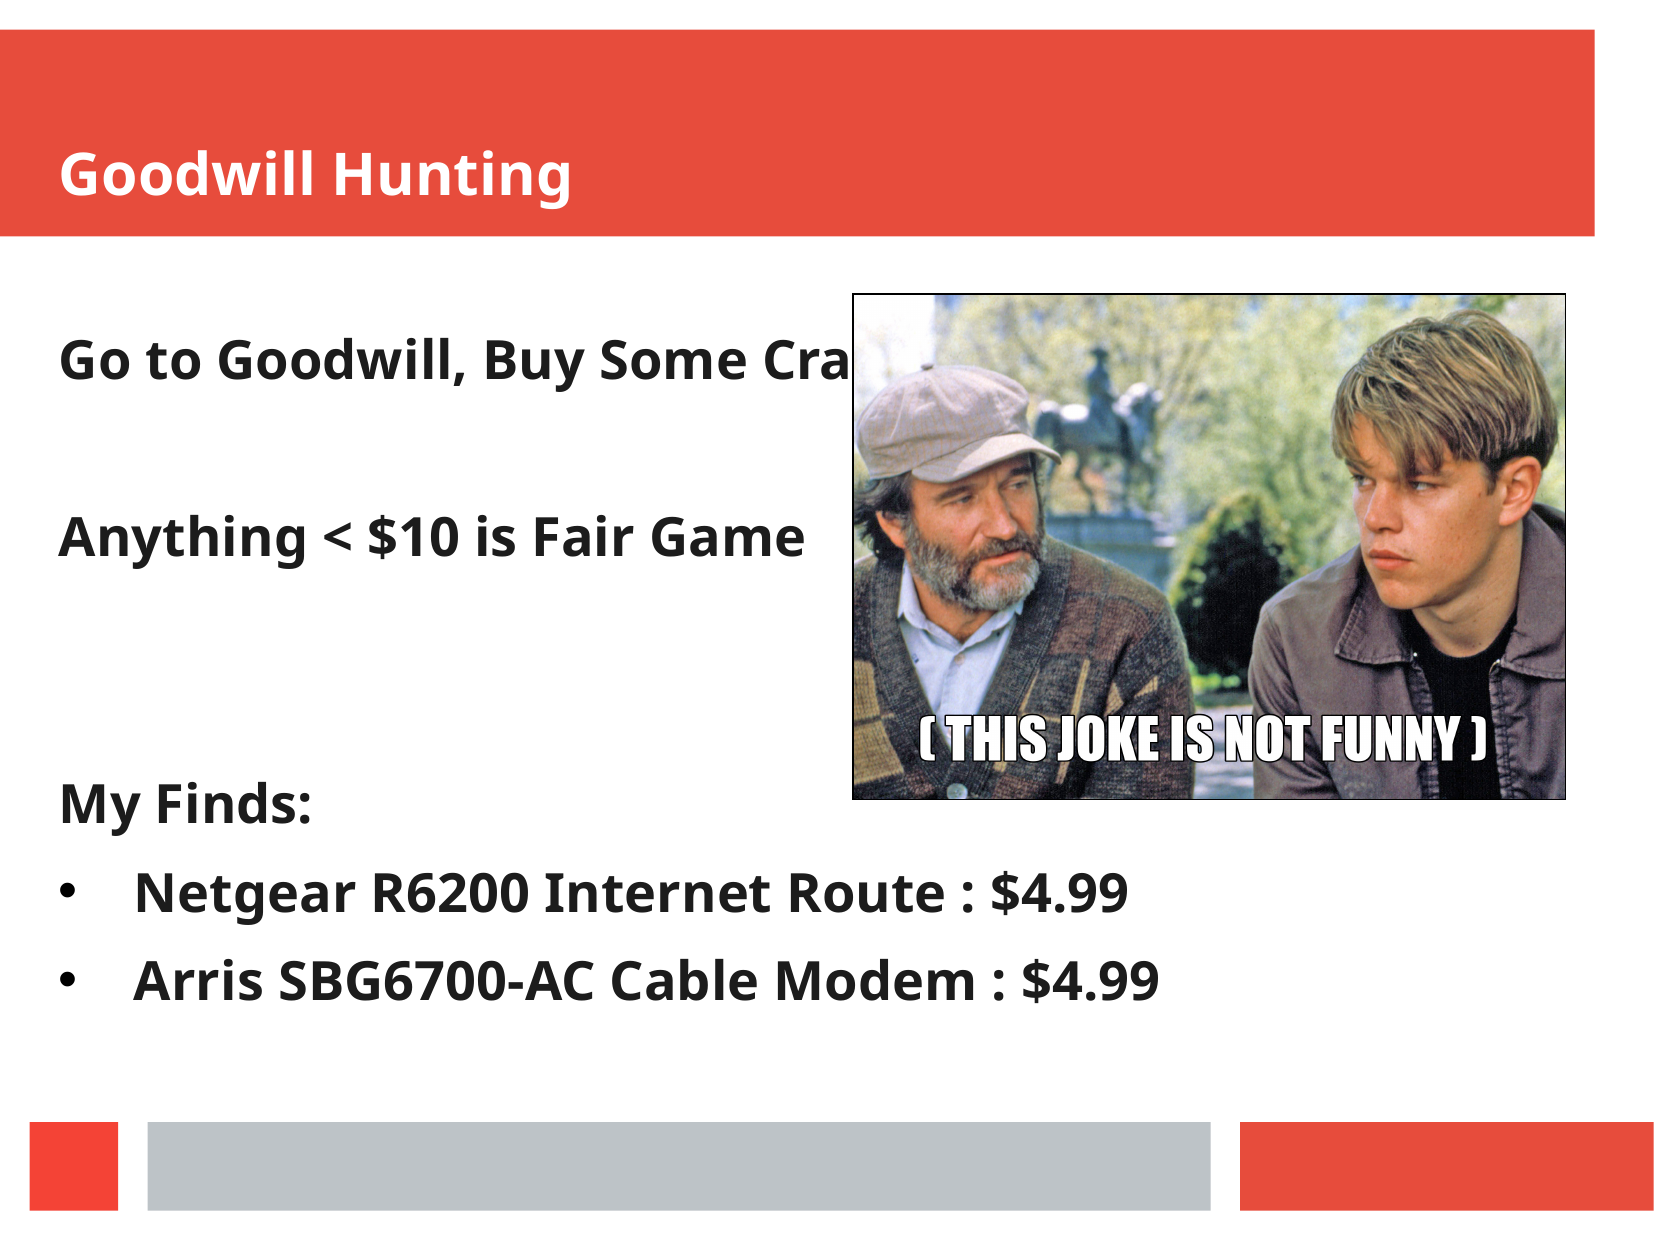

# Goodwill Hunting
Go to Goodwill, Buy Some Crap
Anything < $10 is Fair Game
My Finds:
Netgear R6200 Internet Route : $4.99
Arris SBG6700-AC Cable Modem : $4.99